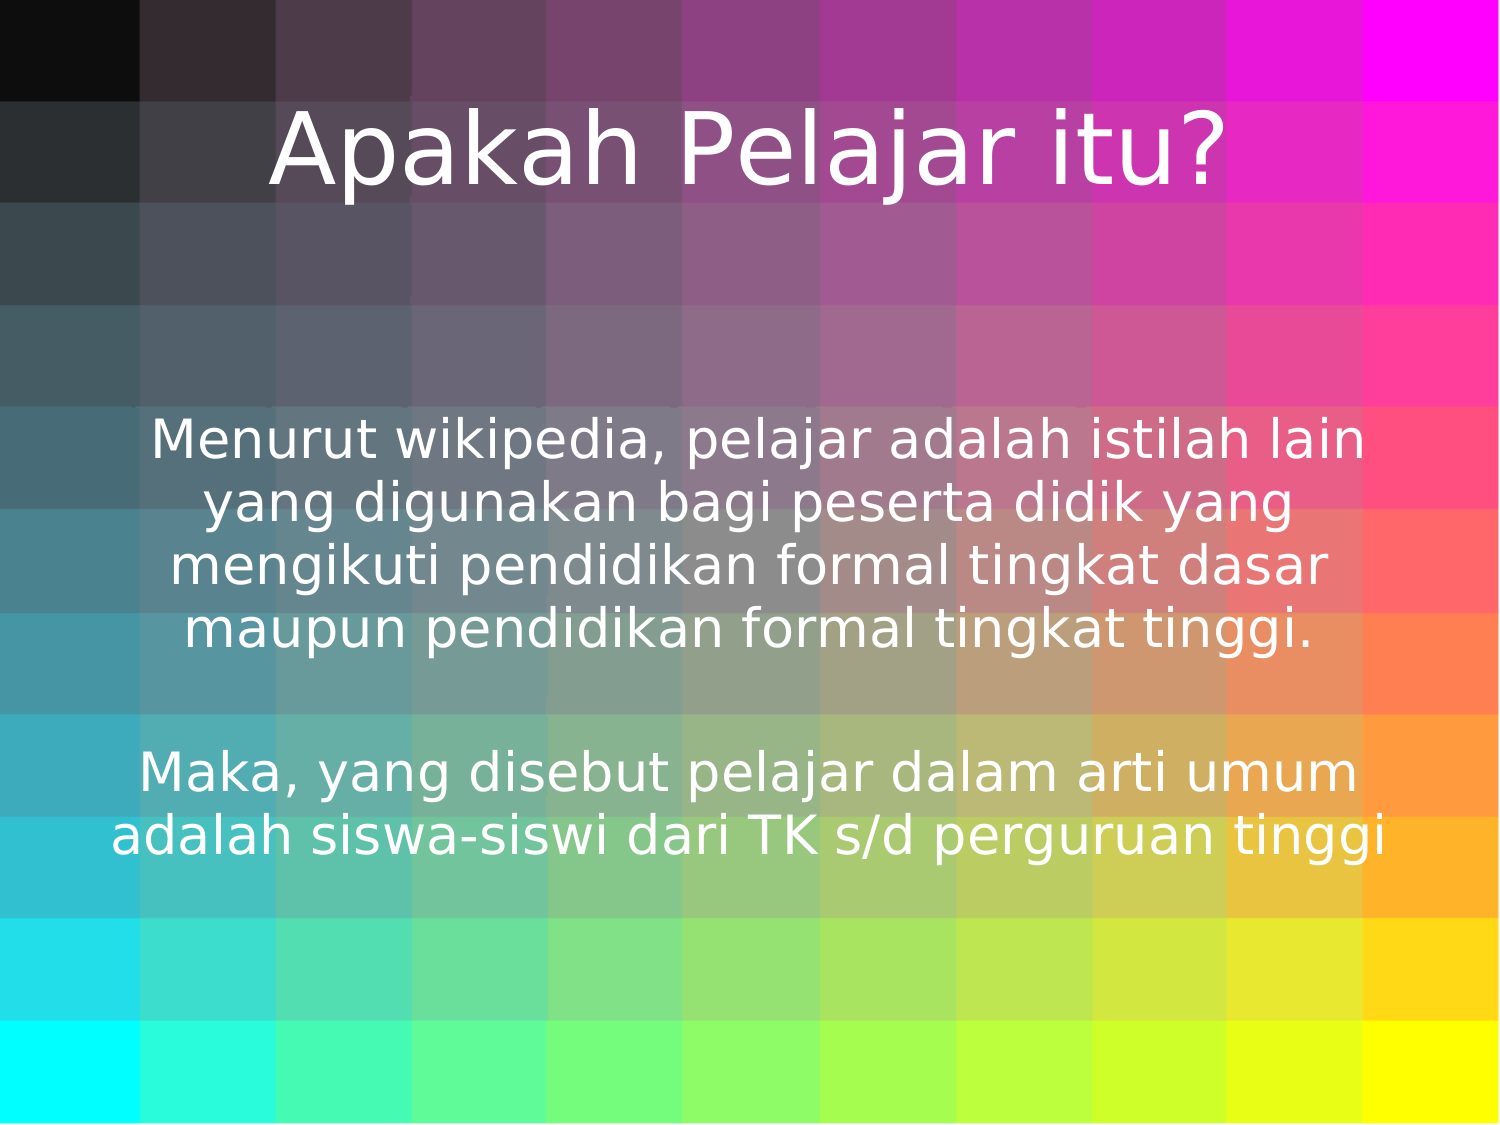

# Apakah Pelajar itu?
Menurut wikipedia, pelajar adalah istilah lain yang digunakan bagi peserta didik yang mengikuti pendidikan formal tingkat dasar maupun pendidikan formal tingkat tinggi.
Maka, yang disebut pelajar dalam arti umum adalah siswa-siswi dari TK s/d perguruan tinggi